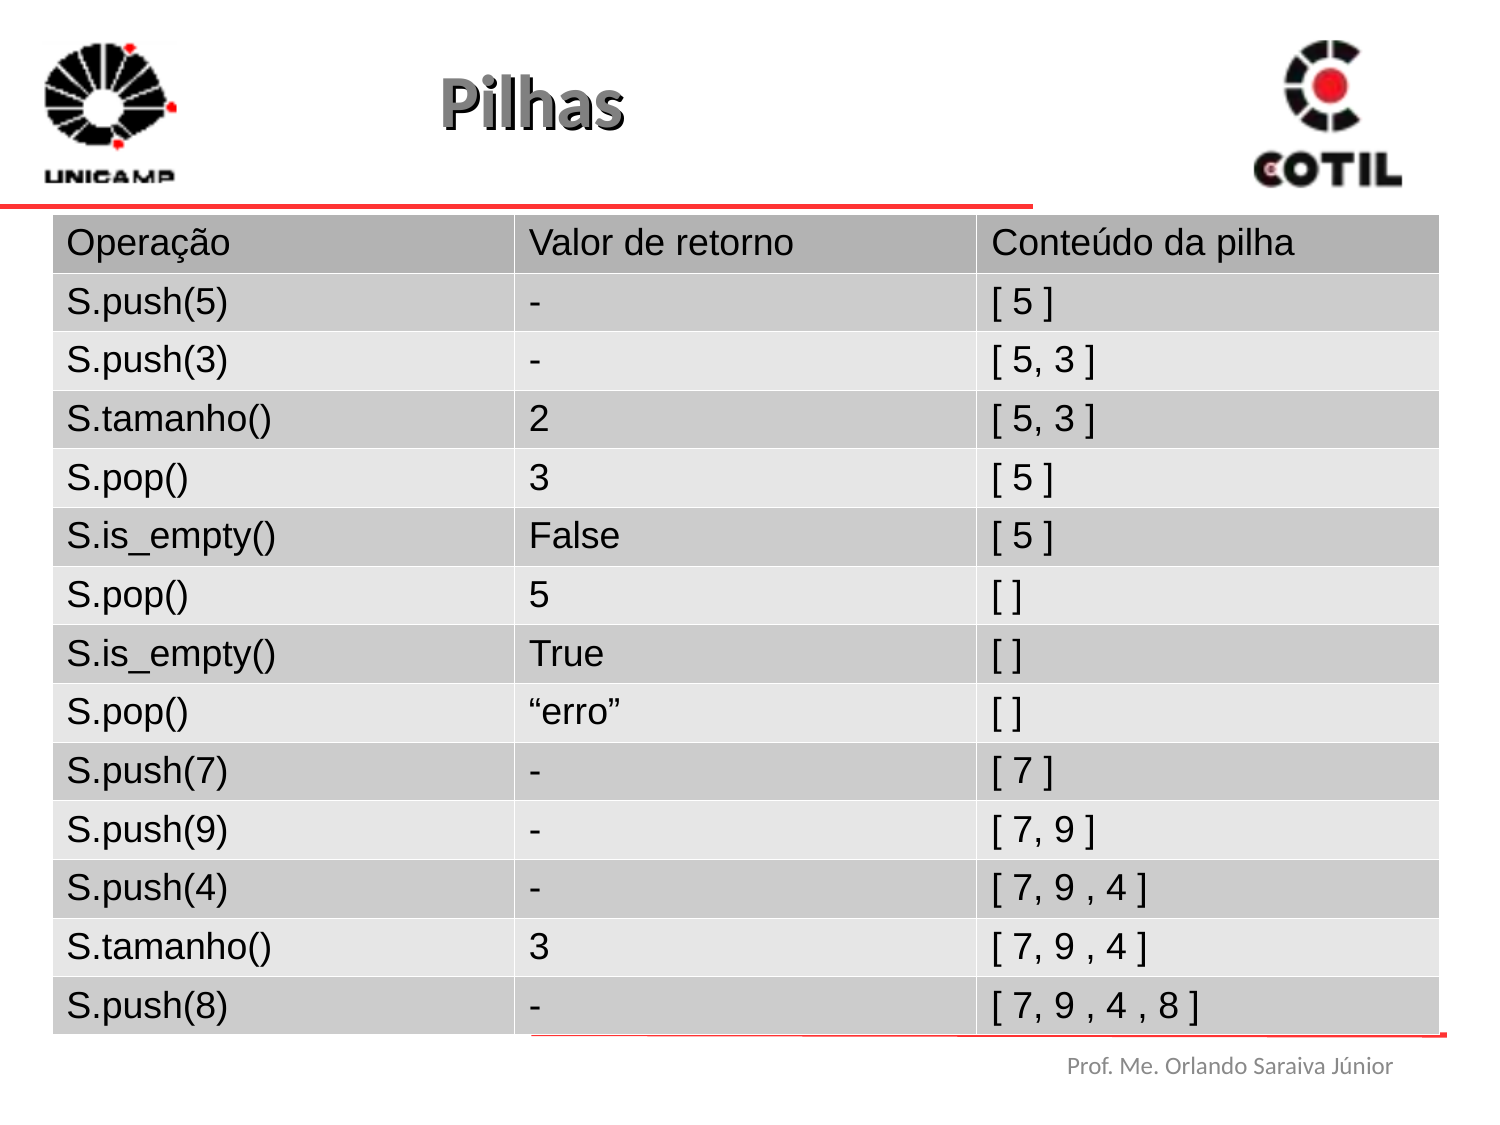

# Pilhas
| Operação | Valor de retorno | Conteúdo da pilha |
| --- | --- | --- |
| S.push(5) | - | [ 5 ] |
| S.push(3) | - | [ 5, 3 ] |
| S.tamanho() | 2 | [ 5, 3 ] |
| S.pop() | 3 | [ 5 ] |
| S.is\_empty() | False | [ 5 ] |
| S.pop() | 5 | [ ] |
| S.is\_empty() | True | [ ] |
| S.pop() | “erro” | [ ] |
| S.push(7) | - | [ 7 ] |
| S.push(9) | - | [ 7, 9 ] |
| S.push(4) | - | [ 7, 9 , 4 ] |
| S.tamanho() | 3 | [ 7, 9 , 4 ] |
| S.push(8) | - | [ 7, 9 , 4 , 8 ] |